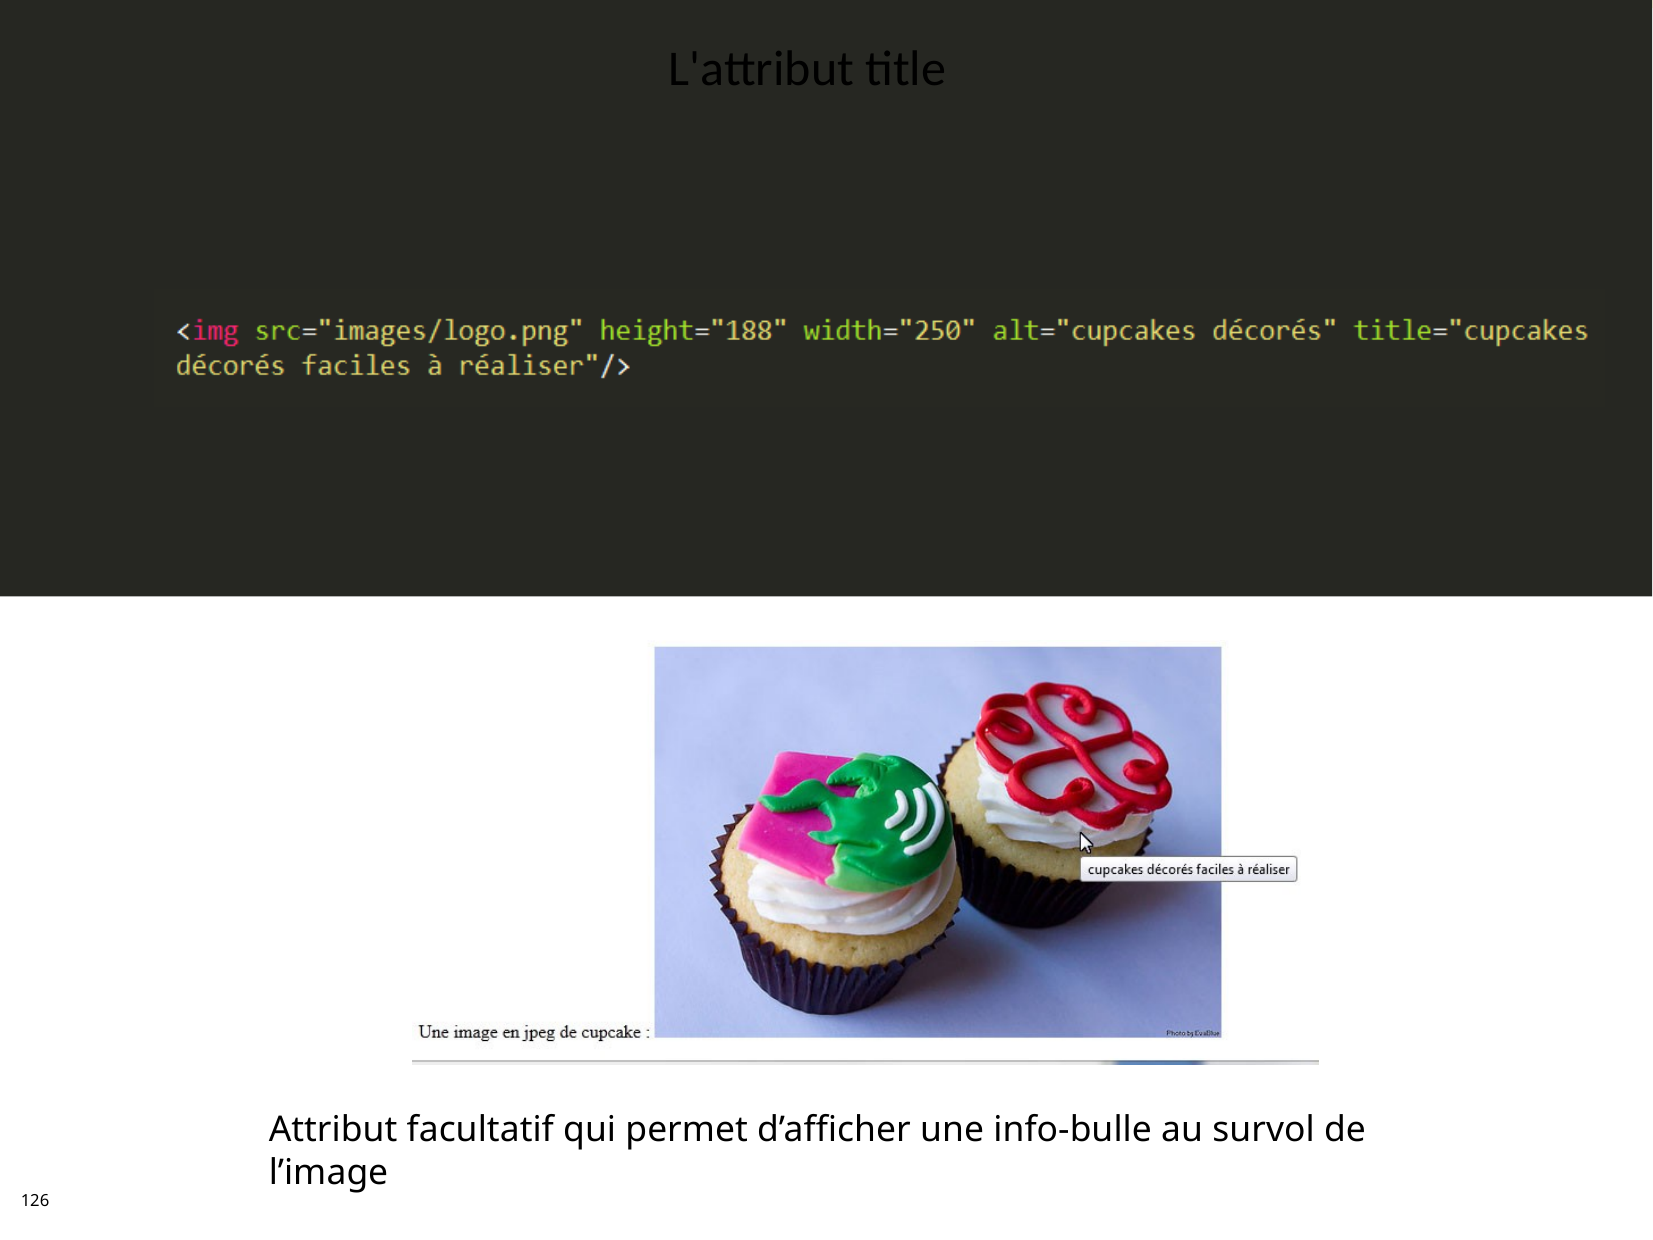

# L'attribut title
Attribut facultatif qui permet d’afficher une info-bulle au survol de l’image
126